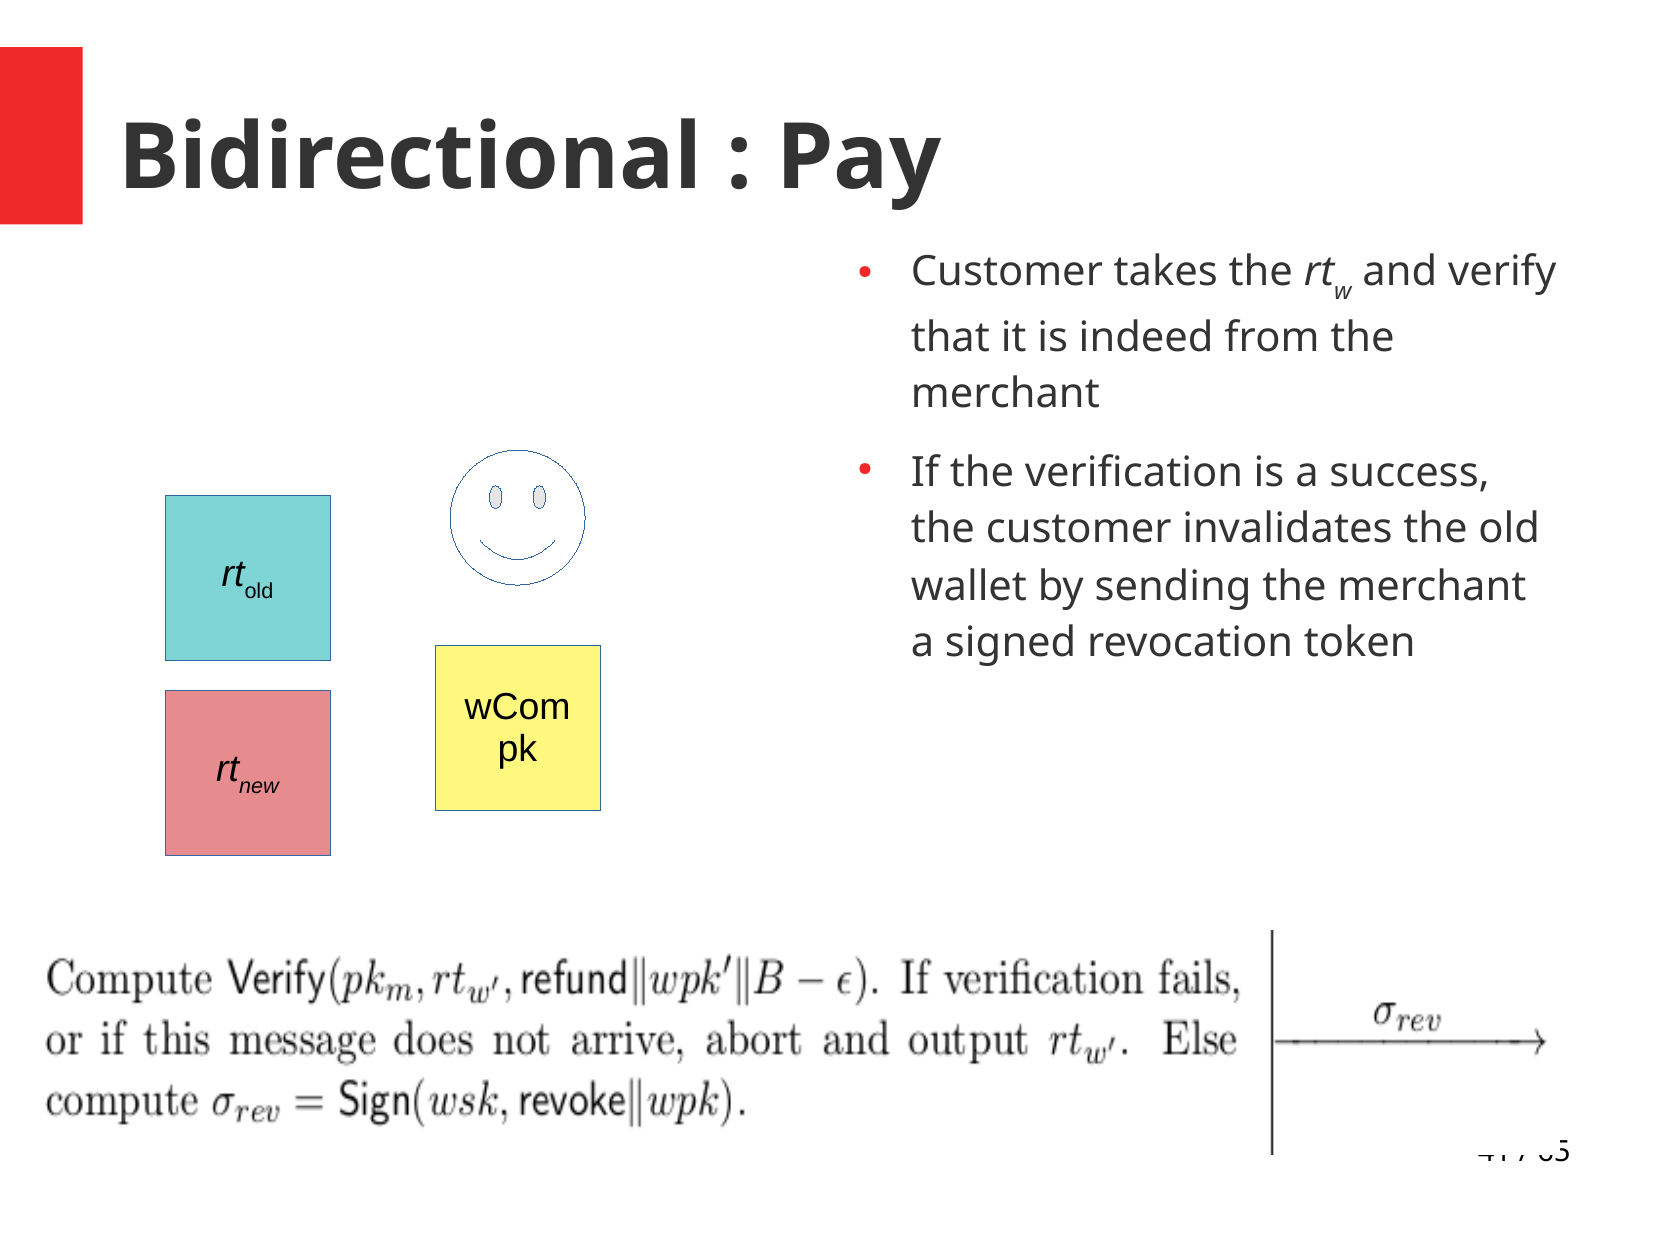

# Bidirectional : Pay
Customer takes the rtw and verify that it is indeed from the merchant
If the verification is a success, the customer invalidates the old wallet by sending the merchant a signed revocation token
rtold
wCom
pk
rtnew
41